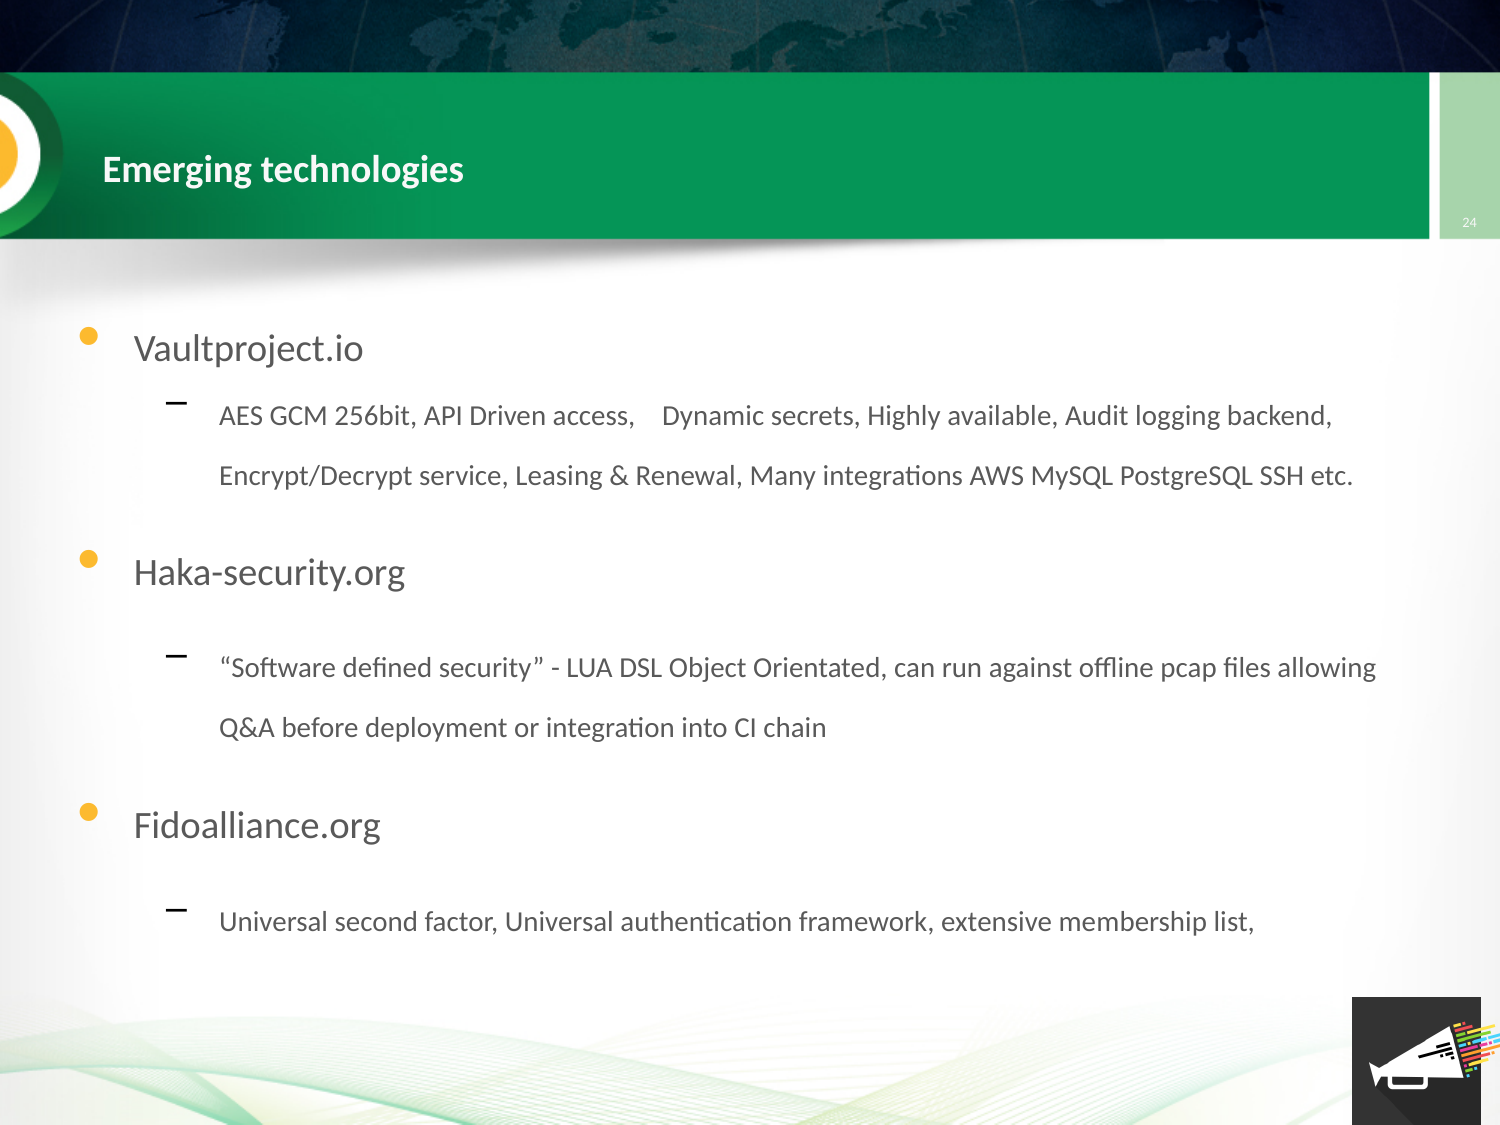

# Emerging technologies
Vaultproject.io
AES GCM 256bit, API Driven access, 	Dynamic secrets, Highly available, Audit logging backend, Encrypt/Decrypt service, Leasing & Renewal, Many integrations AWS MySQL PostgreSQL SSH etc.
Haka-security.org
“Software defined security” - LUA DSL Object Orientated, can run against offline pcap files allowing Q&A before deployment or integration into CI chain
Fidoalliance.org
Universal second factor, Universal authentication framework, extensive membership list,